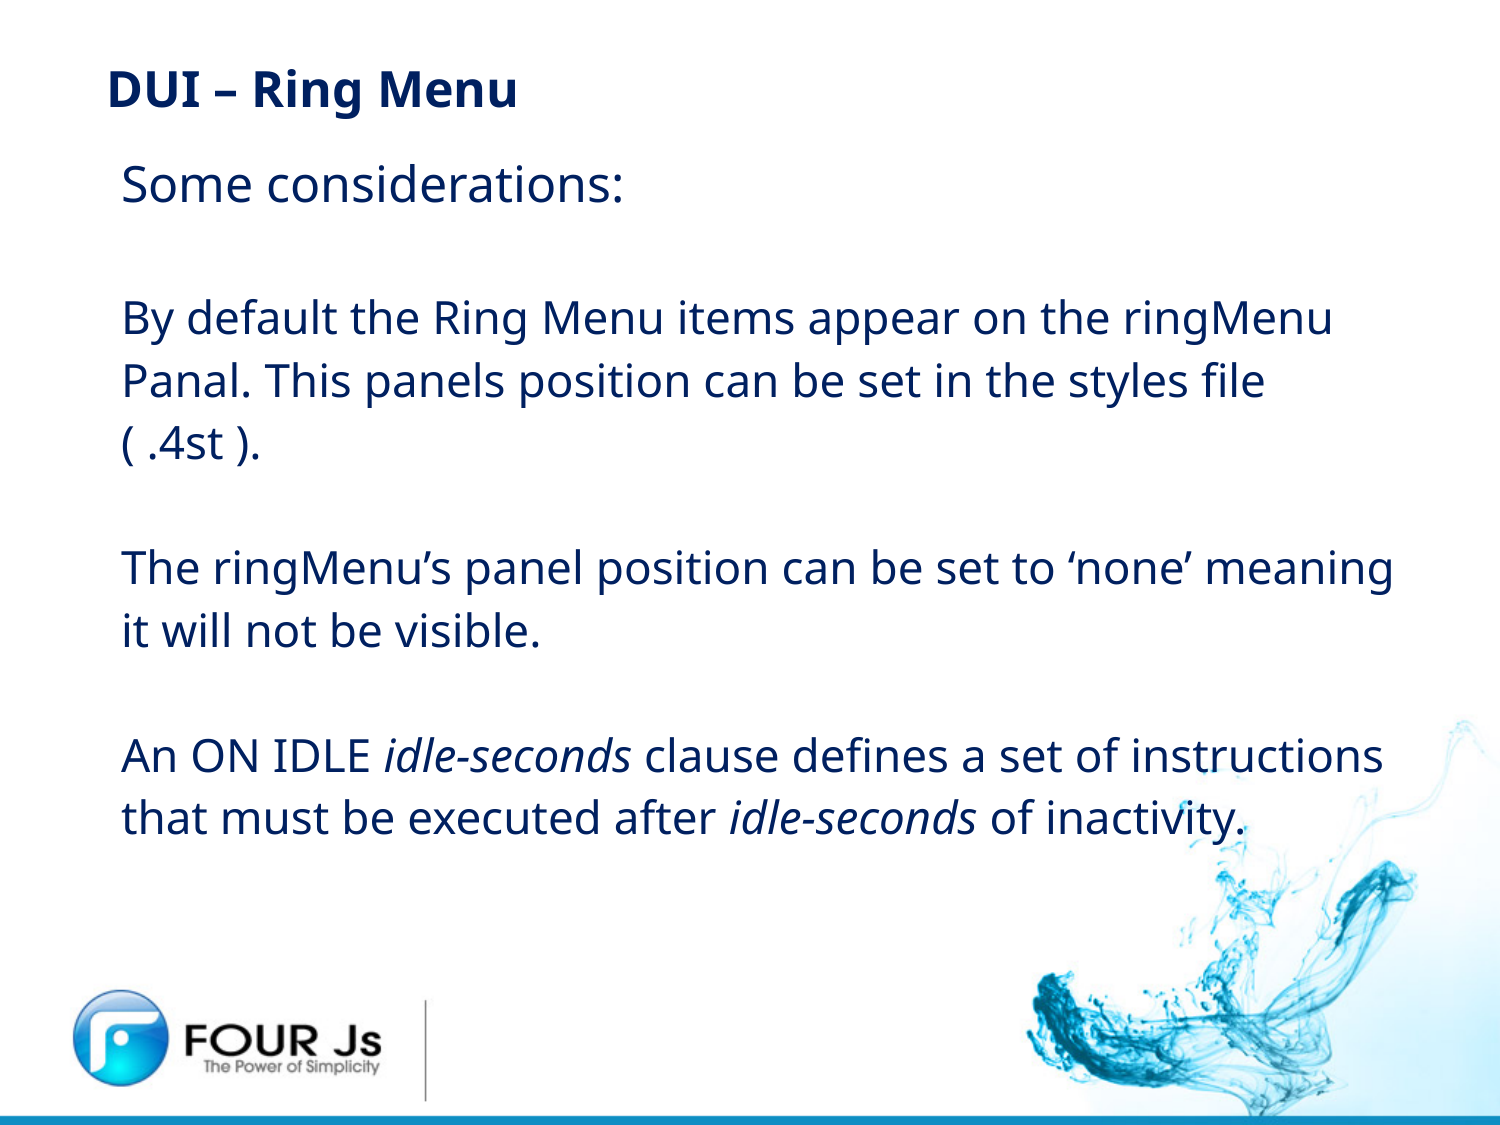

# DUI – Ring Menu
Some considerations:
By default the Ring Menu items appear on the ringMenu Panal. This panels position can be set in the styles file ( .4st ).
The ringMenu’s panel position can be set to ‘none’ meaning it will not be visible.
An ON IDLE idle-seconds clause defines a set of instructions that must be executed after idle-seconds of inactivity.